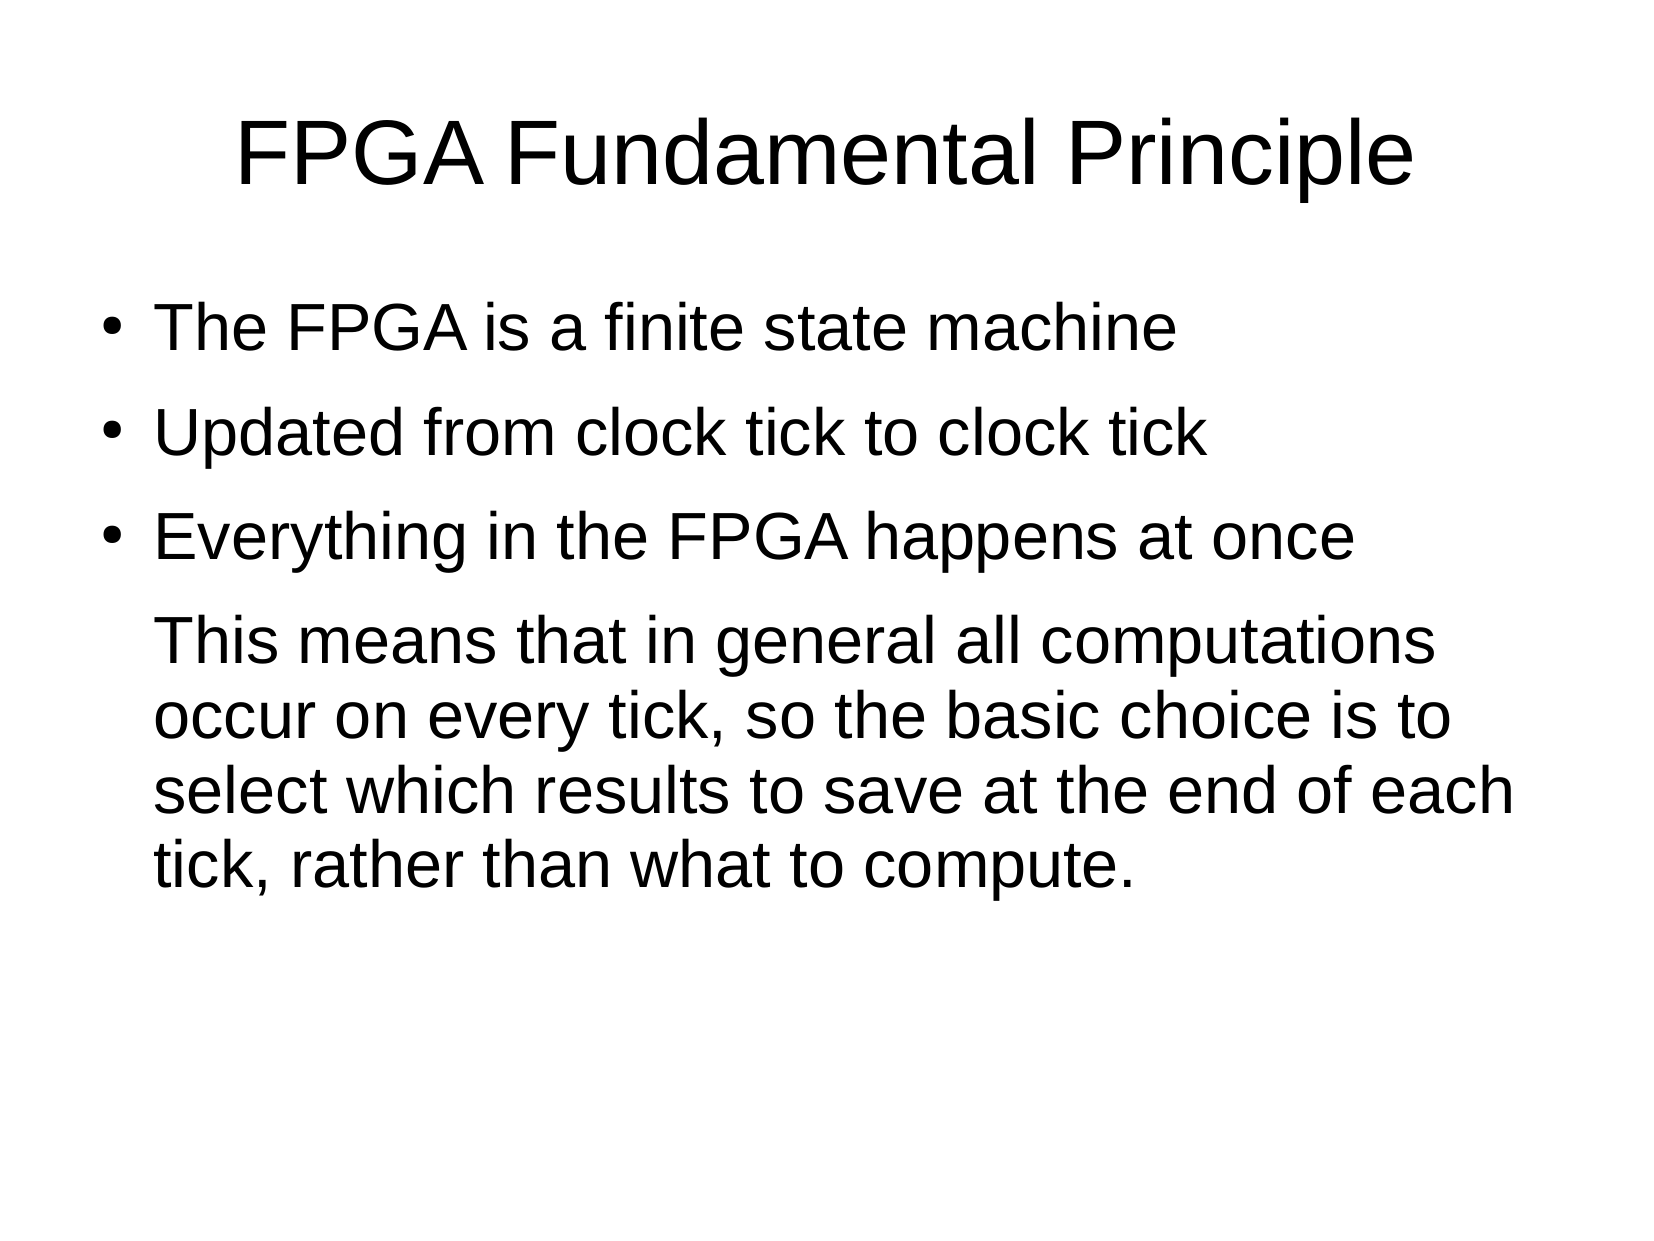

# FPGA Fundamental Principle
The FPGA is a finite state machine
Updated from clock tick to clock tick
Everything in the FPGA happens at once
This means that in general all computations occur on every tick, so the basic choice is to select which results to save at the end of each tick, rather than what to compute.